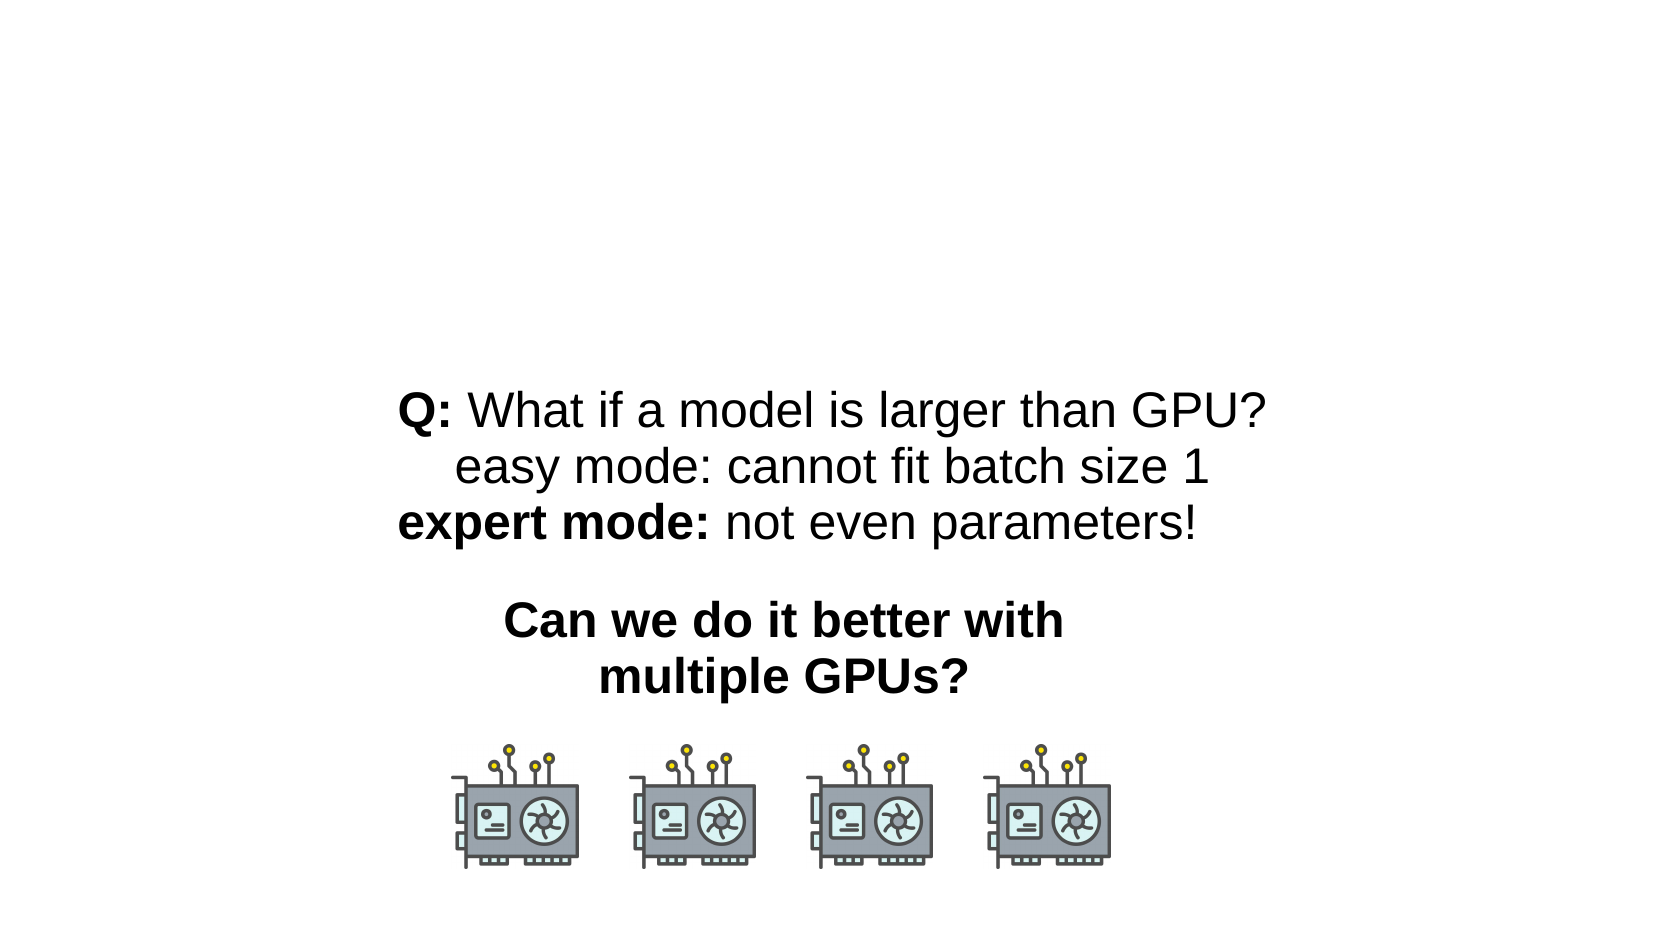

#
Q: What if a model is larger than GPU?
easy mode: cannot fit batch size 1
expert mode: not even parameters!
Can we do it better with multiple GPUs?